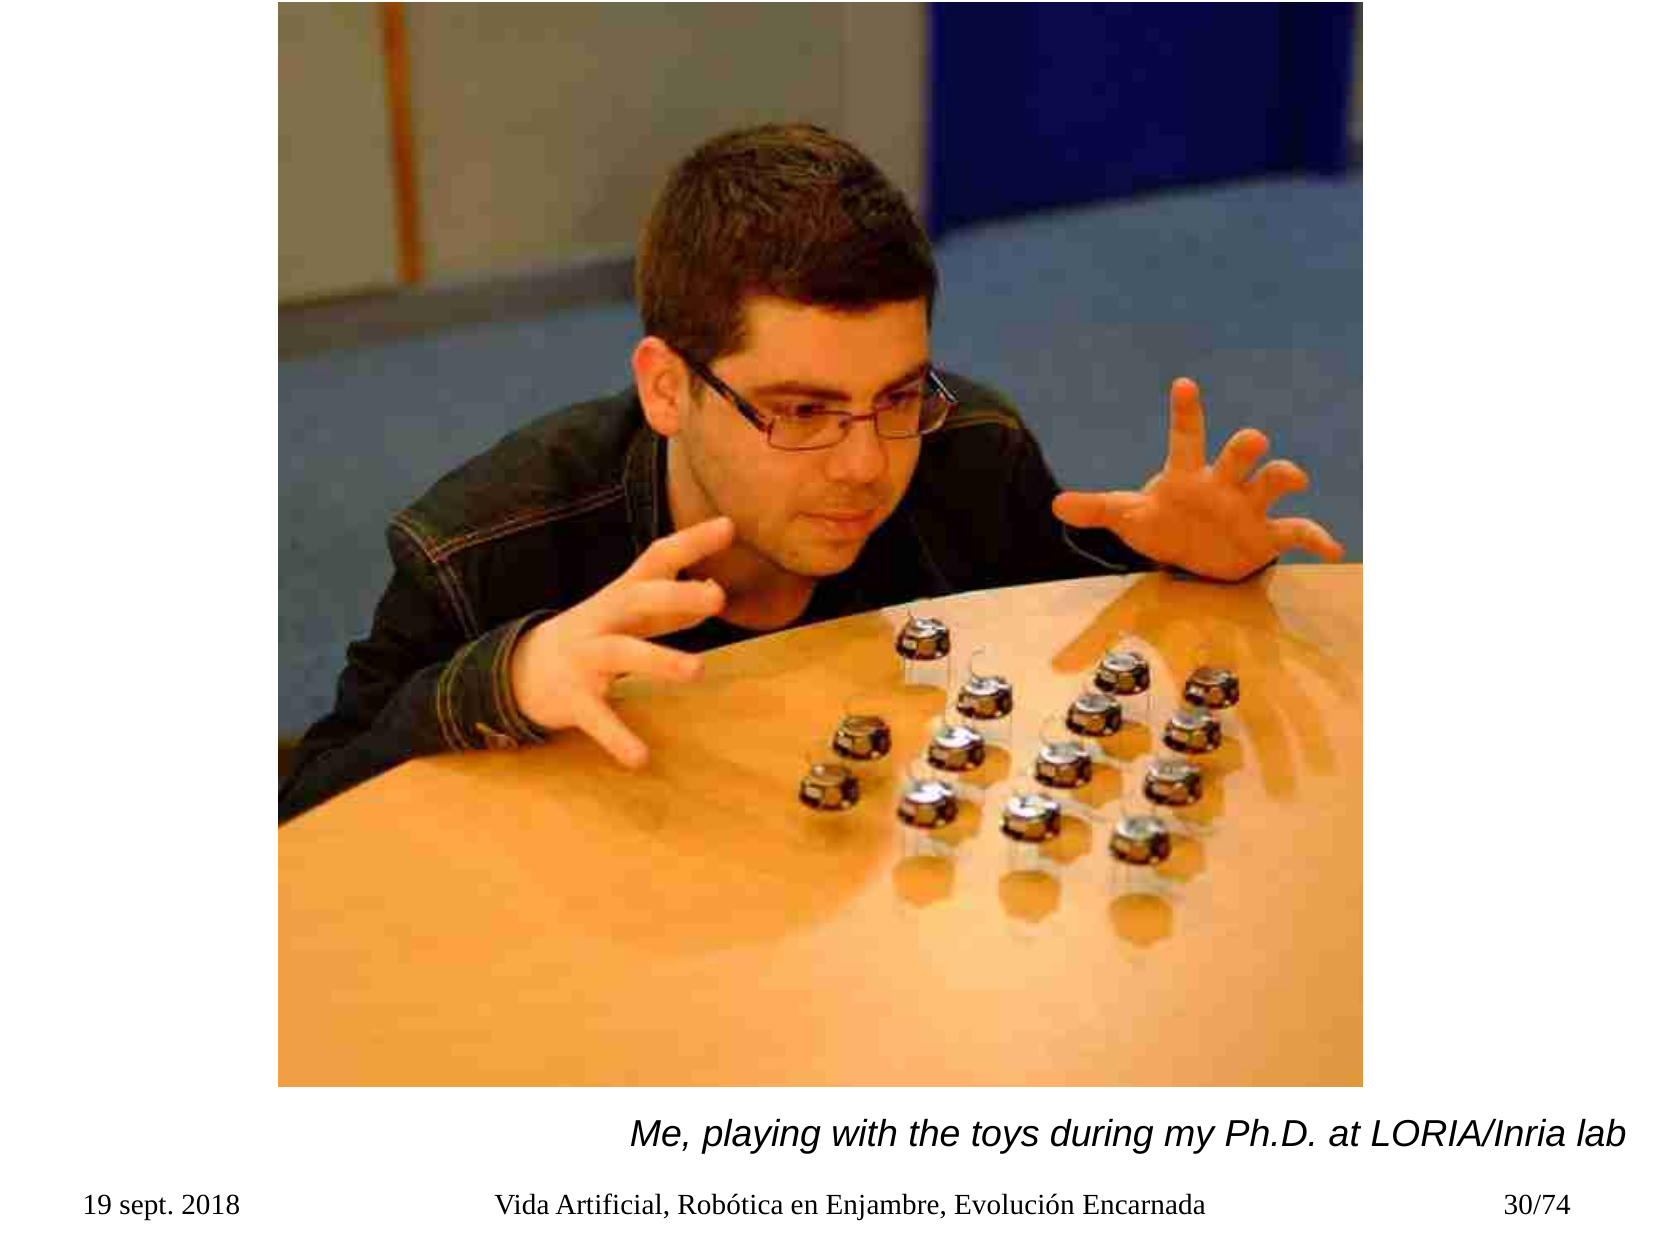

Me, playing with the toys during my Ph.D. at LORIA/Inria lab
19 sept. 2018
Vida Artificial, Robótica en Enjambre, Evolución Encarnada
30